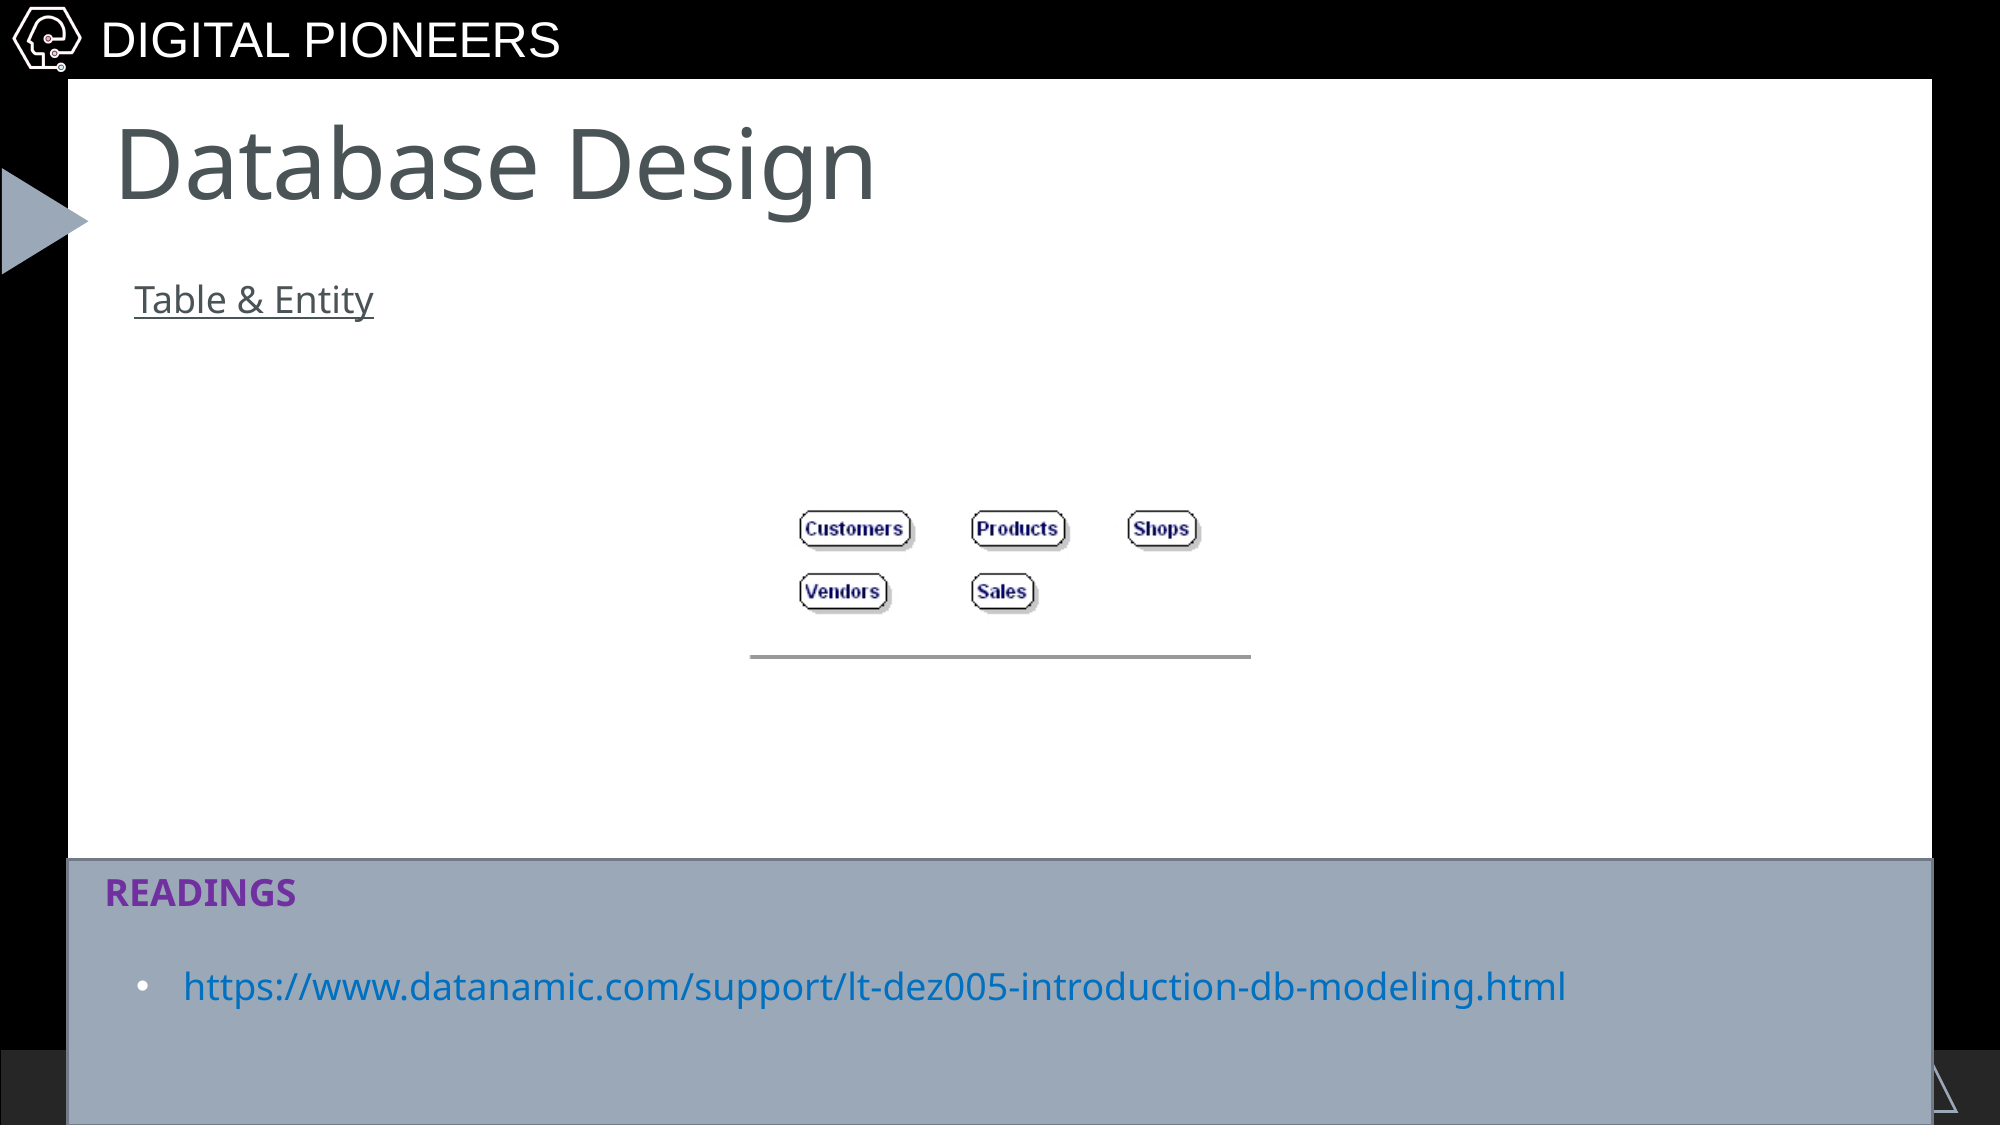

DIGITAL PIONEERS
# Database Design
Table & Entity
READINGS
https://www.datanamic.com/support/lt-dez005-introduction-db-modeling.html